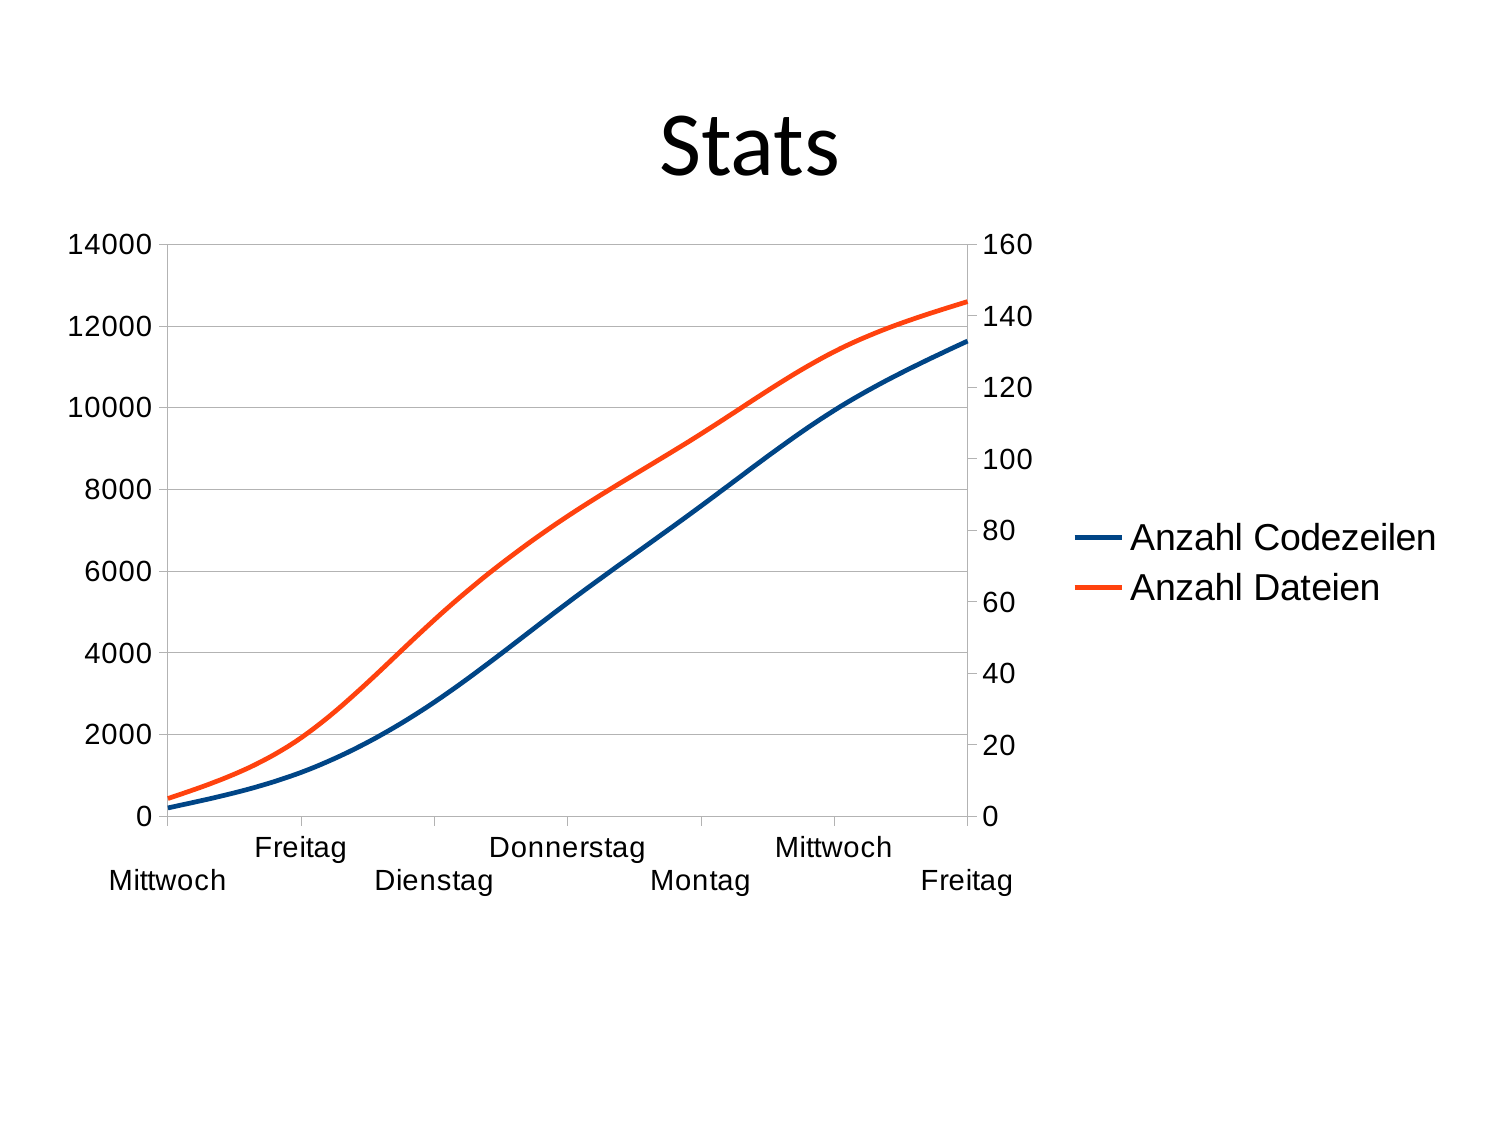

# Stats
### Chart
| Category | Anzahl Codezeilen | Anzahl Dateien |
|---|---|---|
| Mittwoch | 208.0 | 5.0 |
| Freitag | 1078.0 | 22.0 |
| Dienstag | 2798.0 | 55.0 |
| Donnerstag | 5230.0 | 84.0 |
| Montag | 7598.0 | 107.0 |
| Mittwoch | 9938.0 | 130.0 |
| Freitag | 11635.0 | 144.0 |